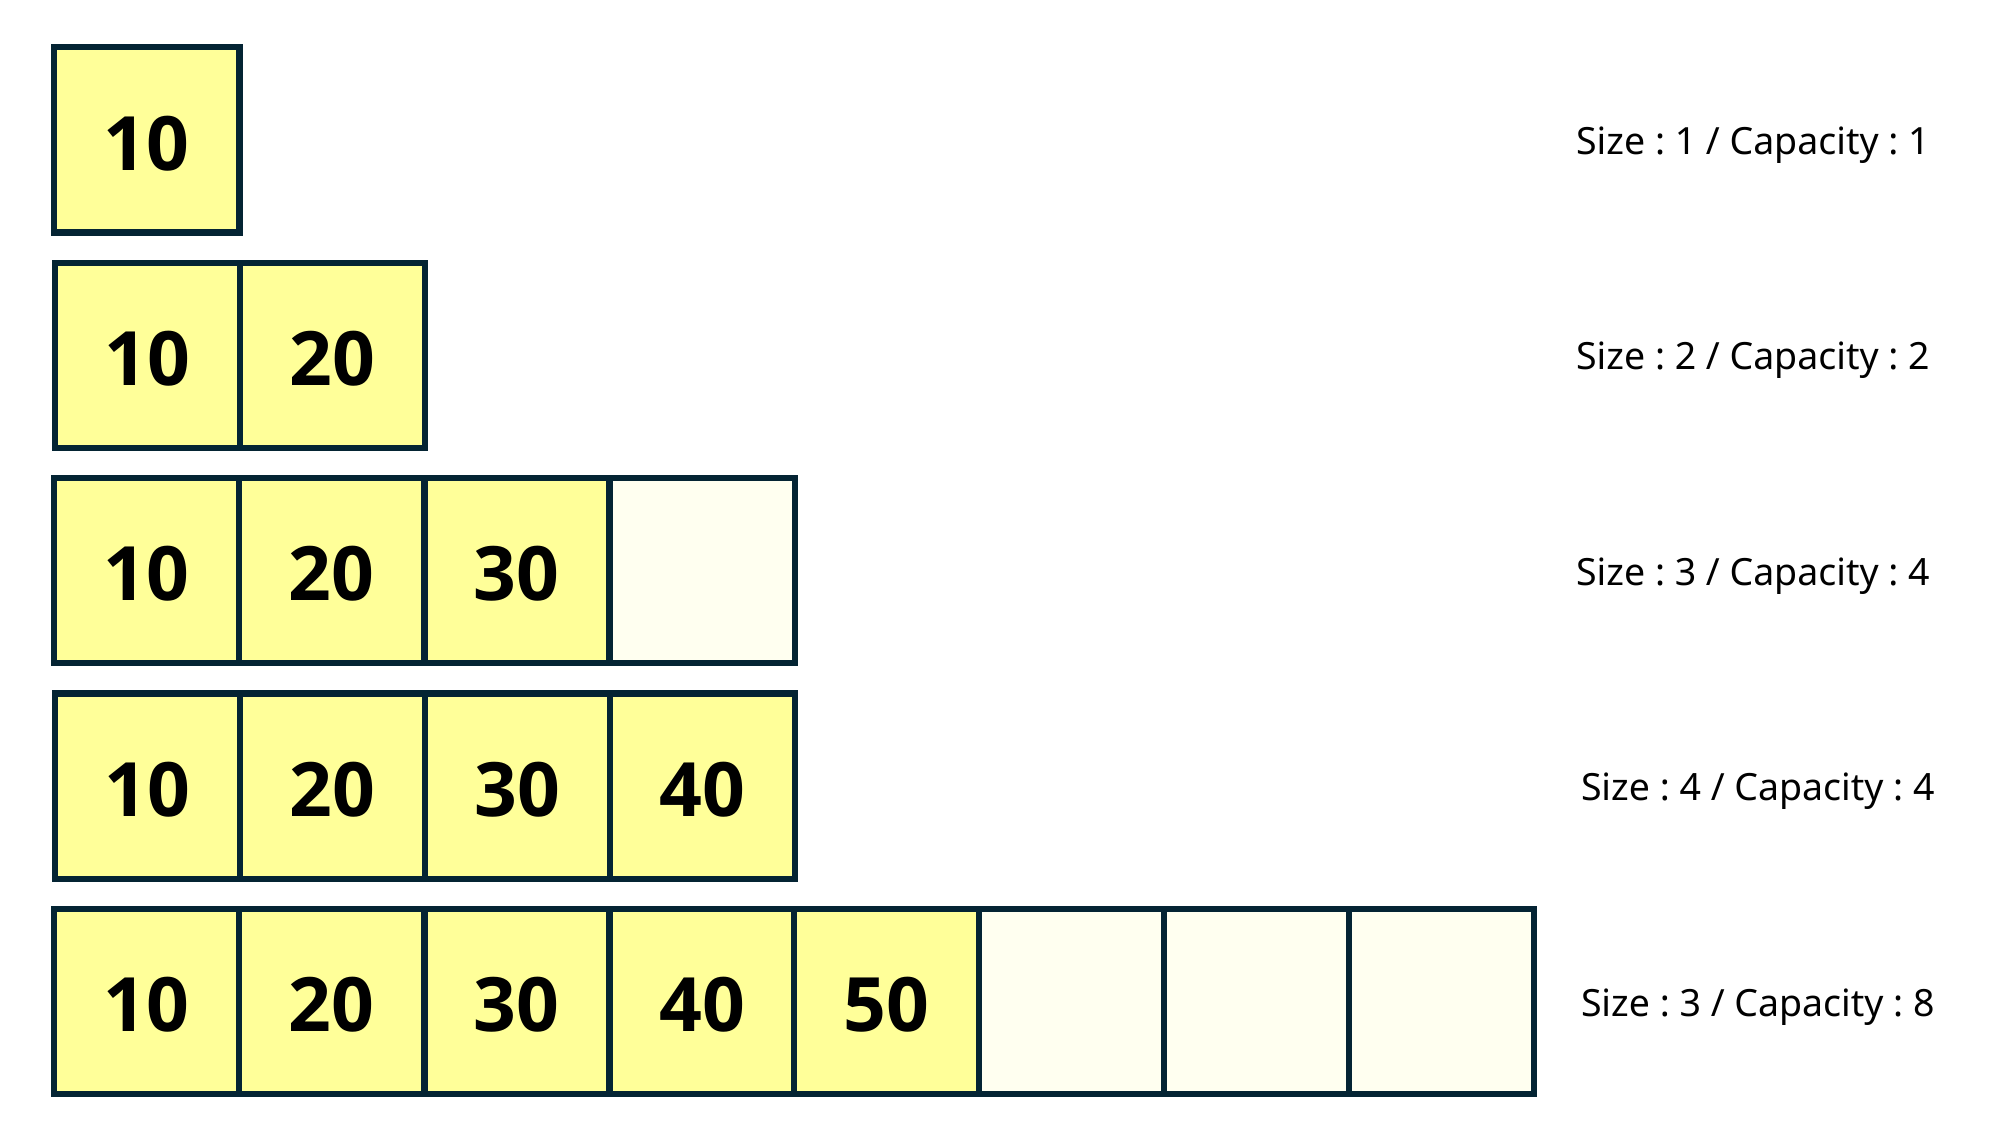

10
Size : 1 / Capacity : 1
10
20
Size : 2 / Capacity : 2
10
20
30
Size : 3 / Capacity : 4
10
20
30
40
Size : 4 / Capacity : 4
10
20
30
40
50
Size : 3 / Capacity : 8